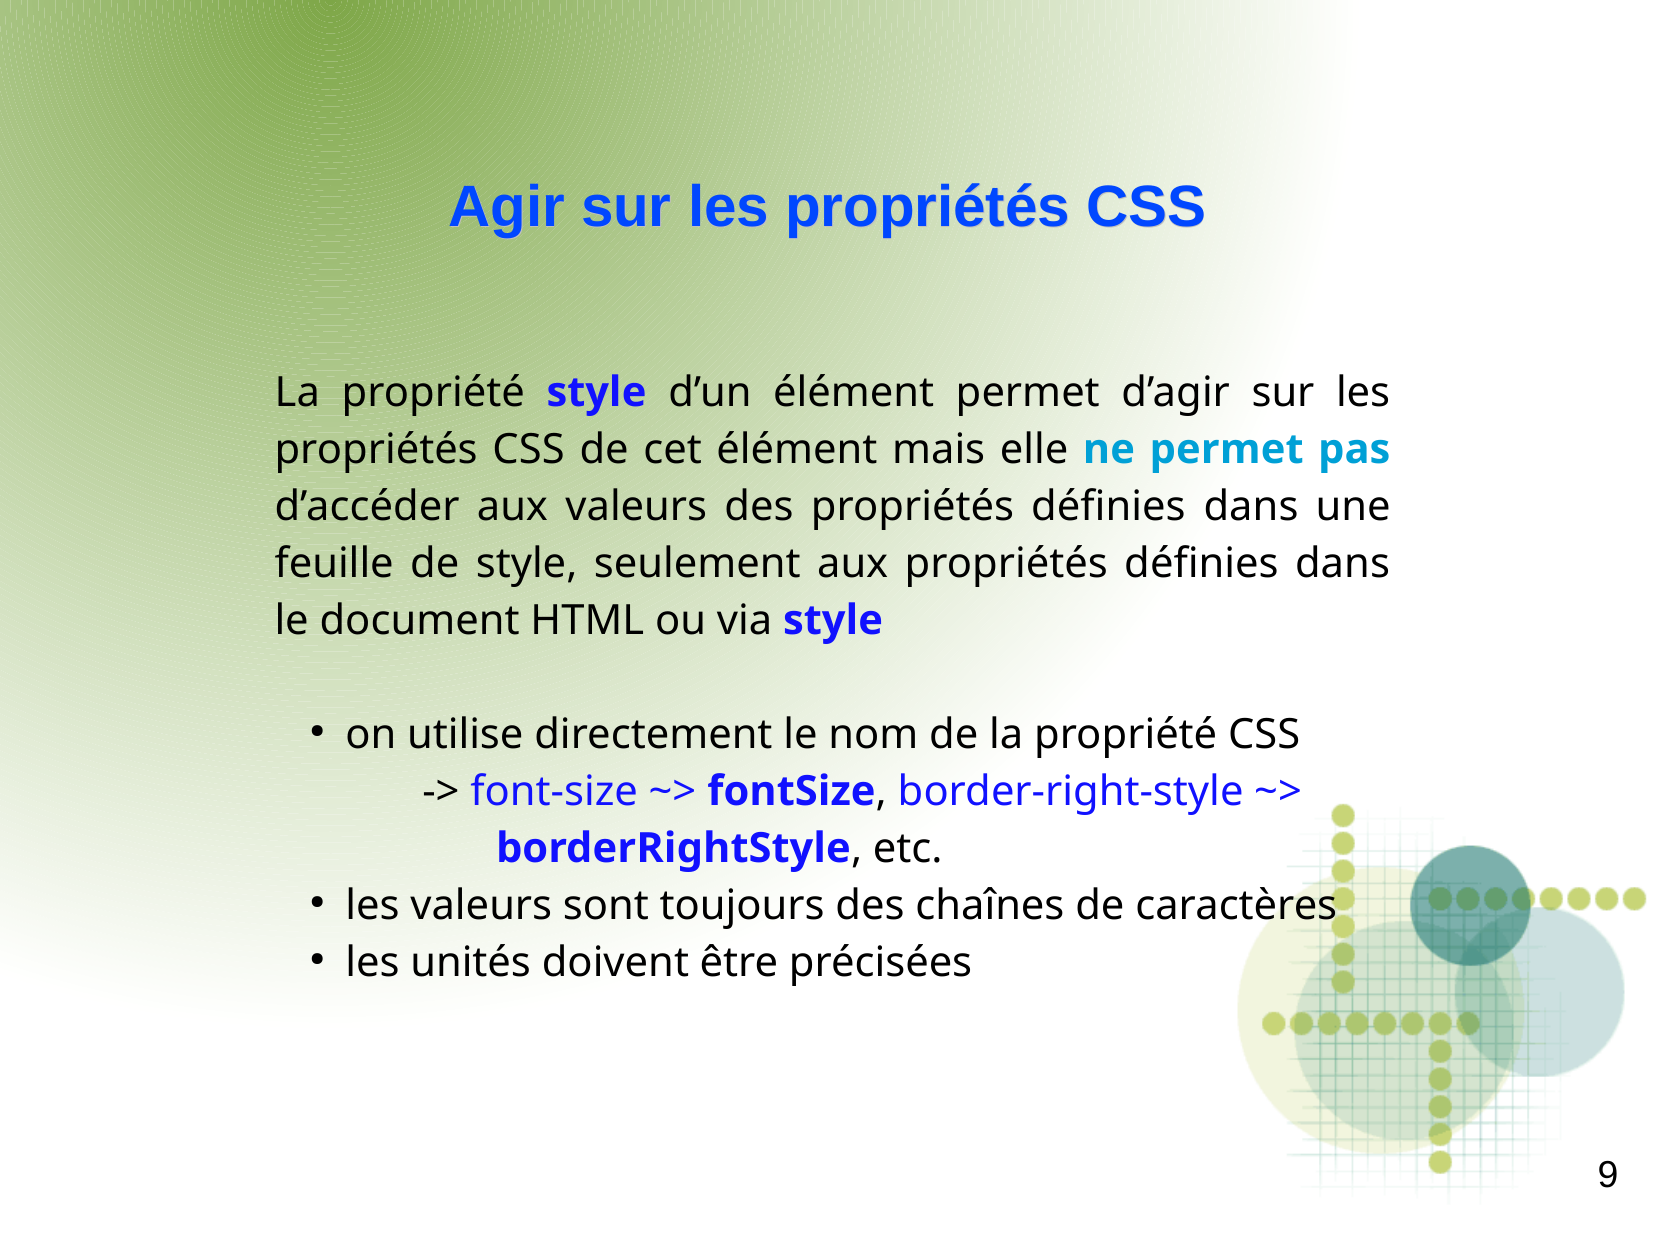

# Agir sur les propriétés CSS
La propriété style d’un élément permet d’agir sur les propriétés CSS de cet élément mais elle ne permet pas d’accéder aux valeurs des propriétés définies dans une feuille de style, seulement aux propriétés définies dans le document HTML ou via style
on utilise directement le nom de la propriété CSS
		-> font-size ~> fontSize, border-right-style ~>
			borderRightStyle, etc.
les valeurs sont toujours des chaînes de caractères
les unités doivent être précisées